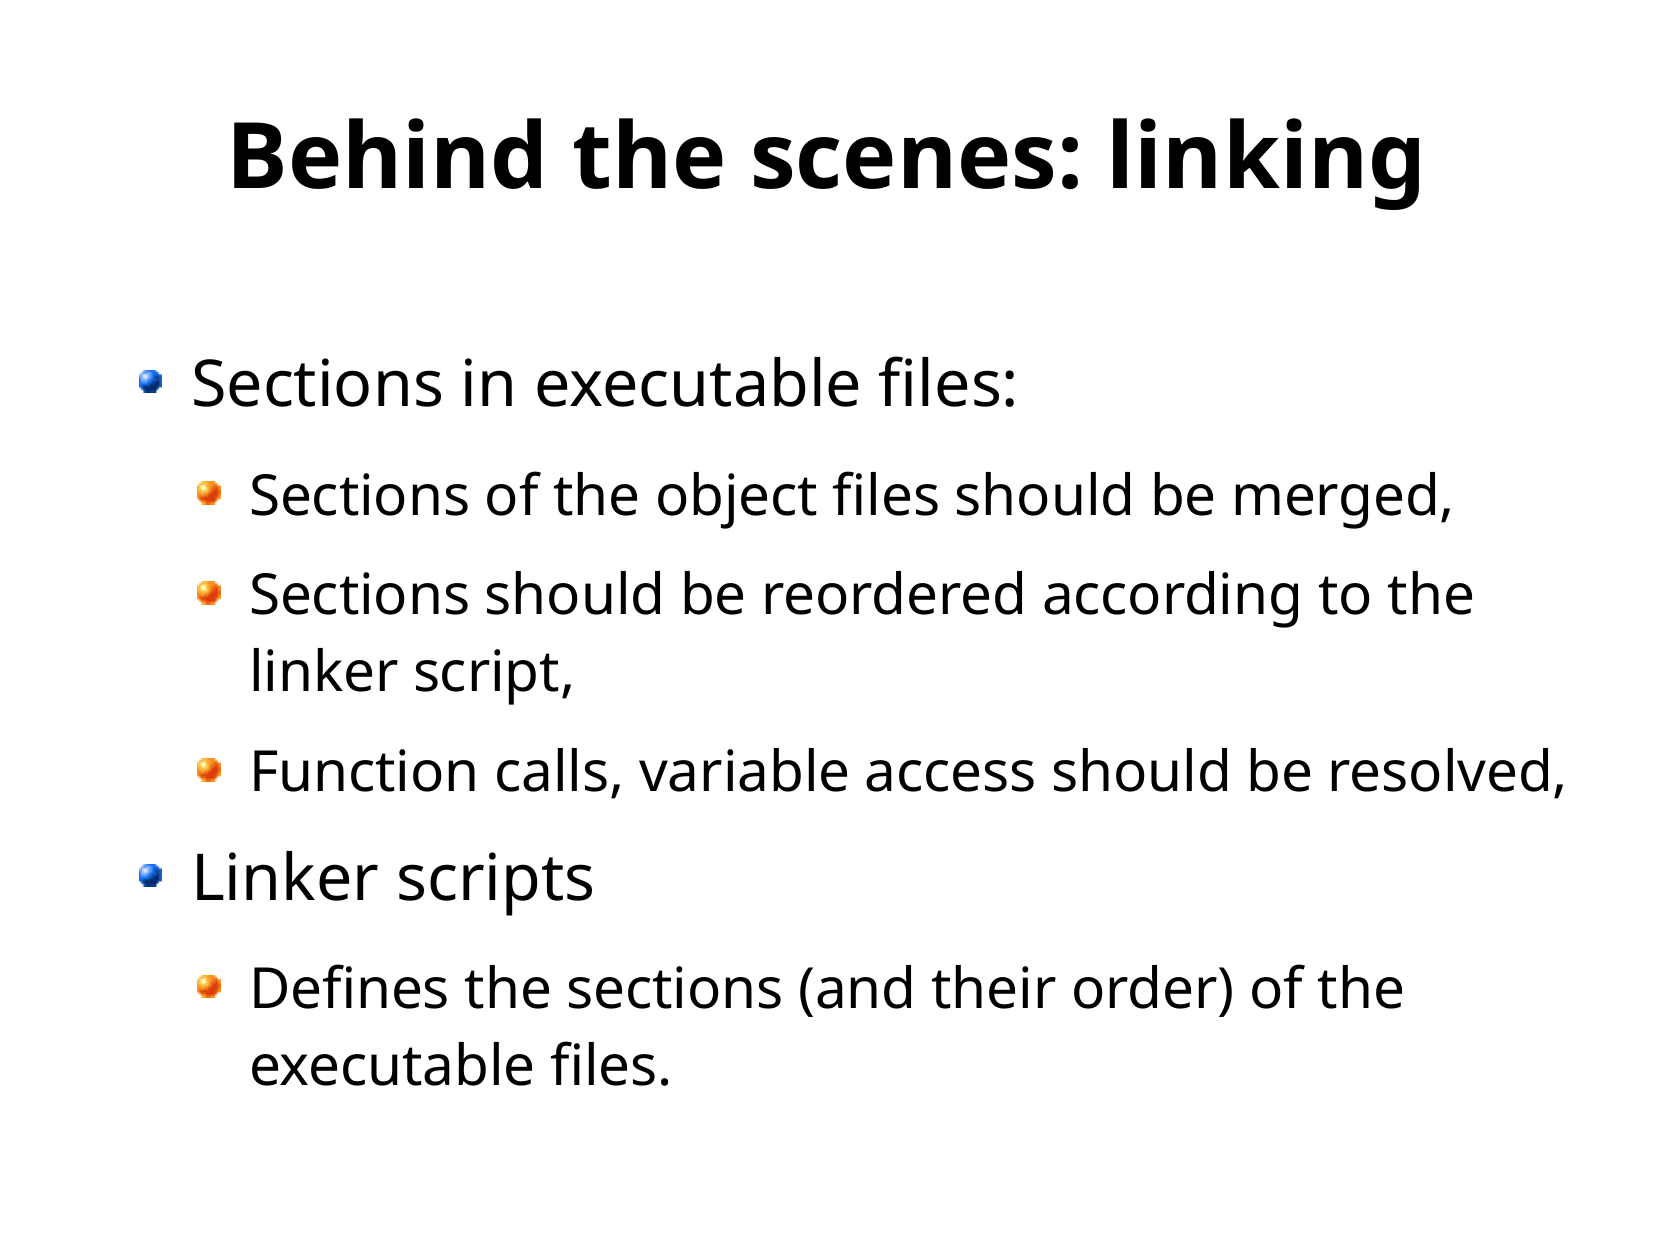

# Behind the scenes: linking
Sections in executable files:
Sections of the object files should be merged,
Sections should be reordered according to the linker script,
Function calls, variable access should be resolved,
Linker scripts
Defines the sections (and their order) of the executable files.